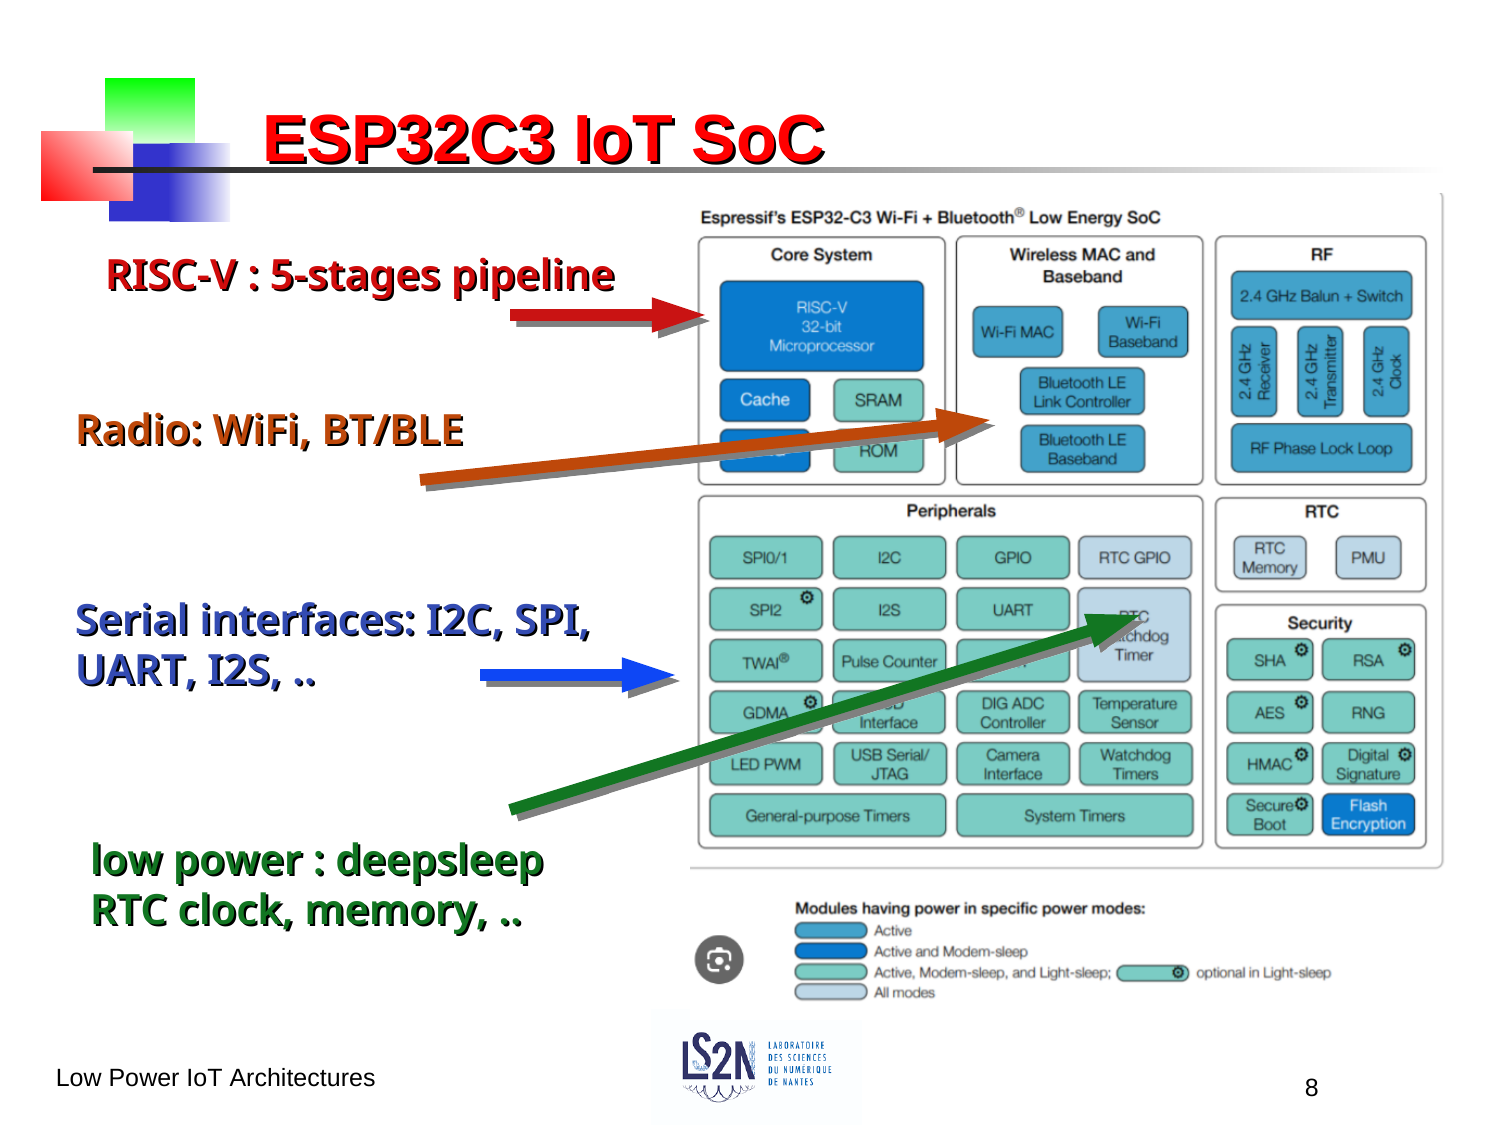

# ESP32C3 IoT SoC
RISC-V : 5-stages pipeline
Radio: WiFi, BT/BLE
Serial interfaces: I2C, SPI, UART, I2S, ..
low power : deepsleep
RTC clock, memory, ..
8